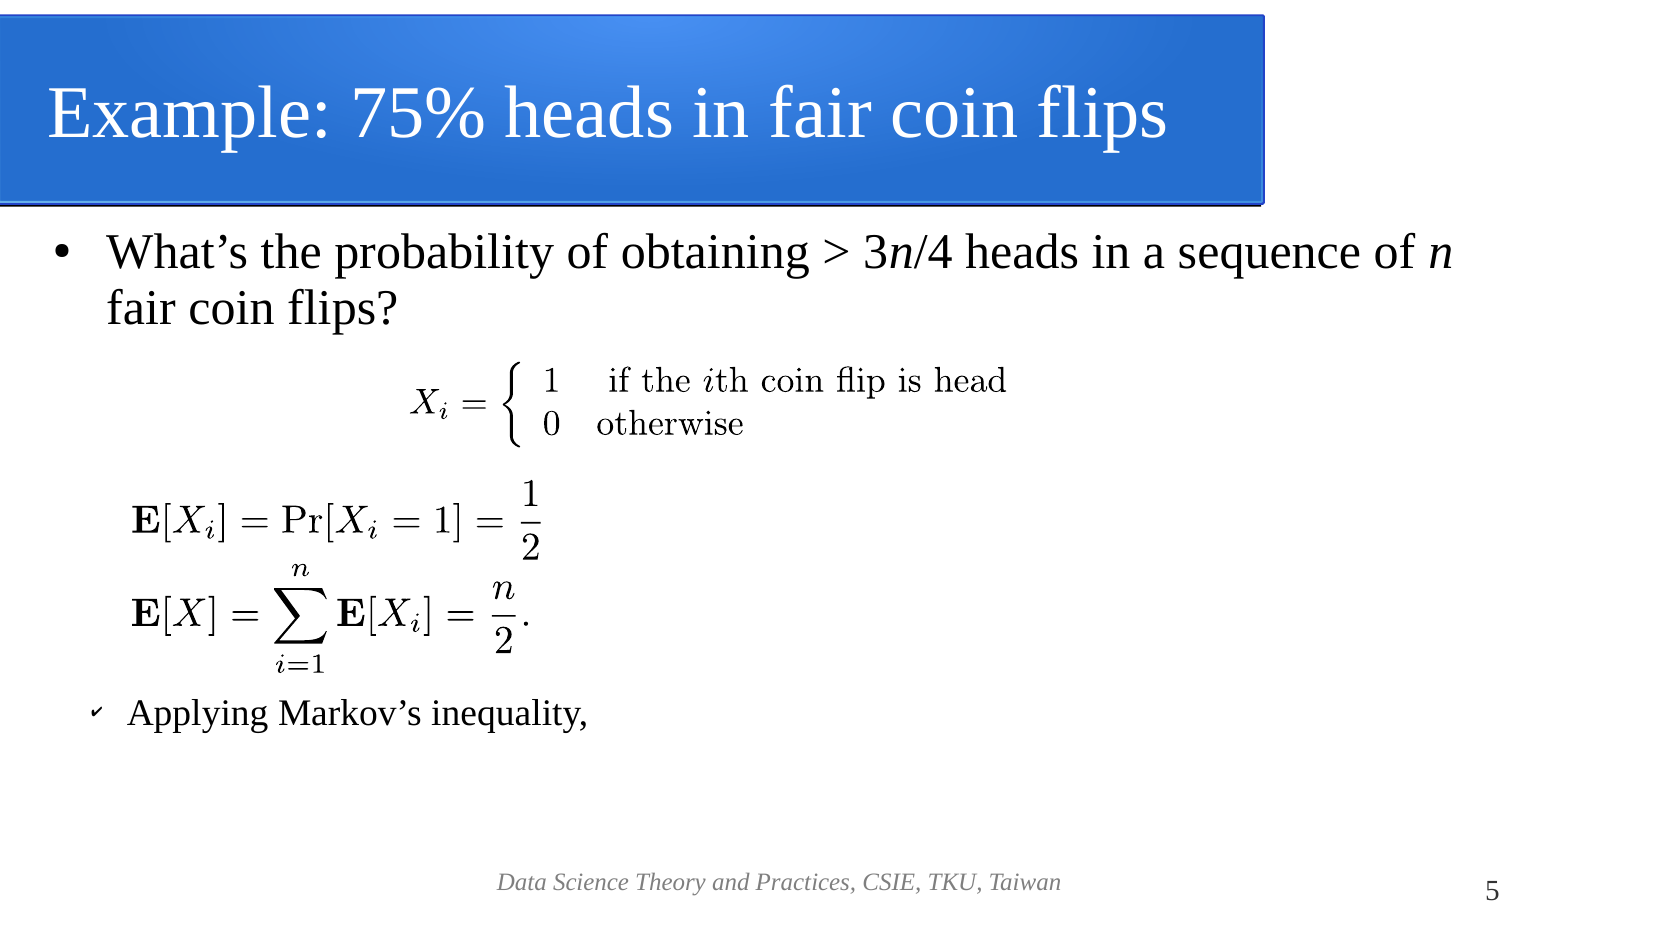

# Example: 75% heads in fair coin flips
What’s the probability of obtaining > 3n/4 heads in a sequence of n fair coin flips?
Applying Markov’s inequality,
Data Science Theory and Practices, CSIE, TKU, Taiwan
5